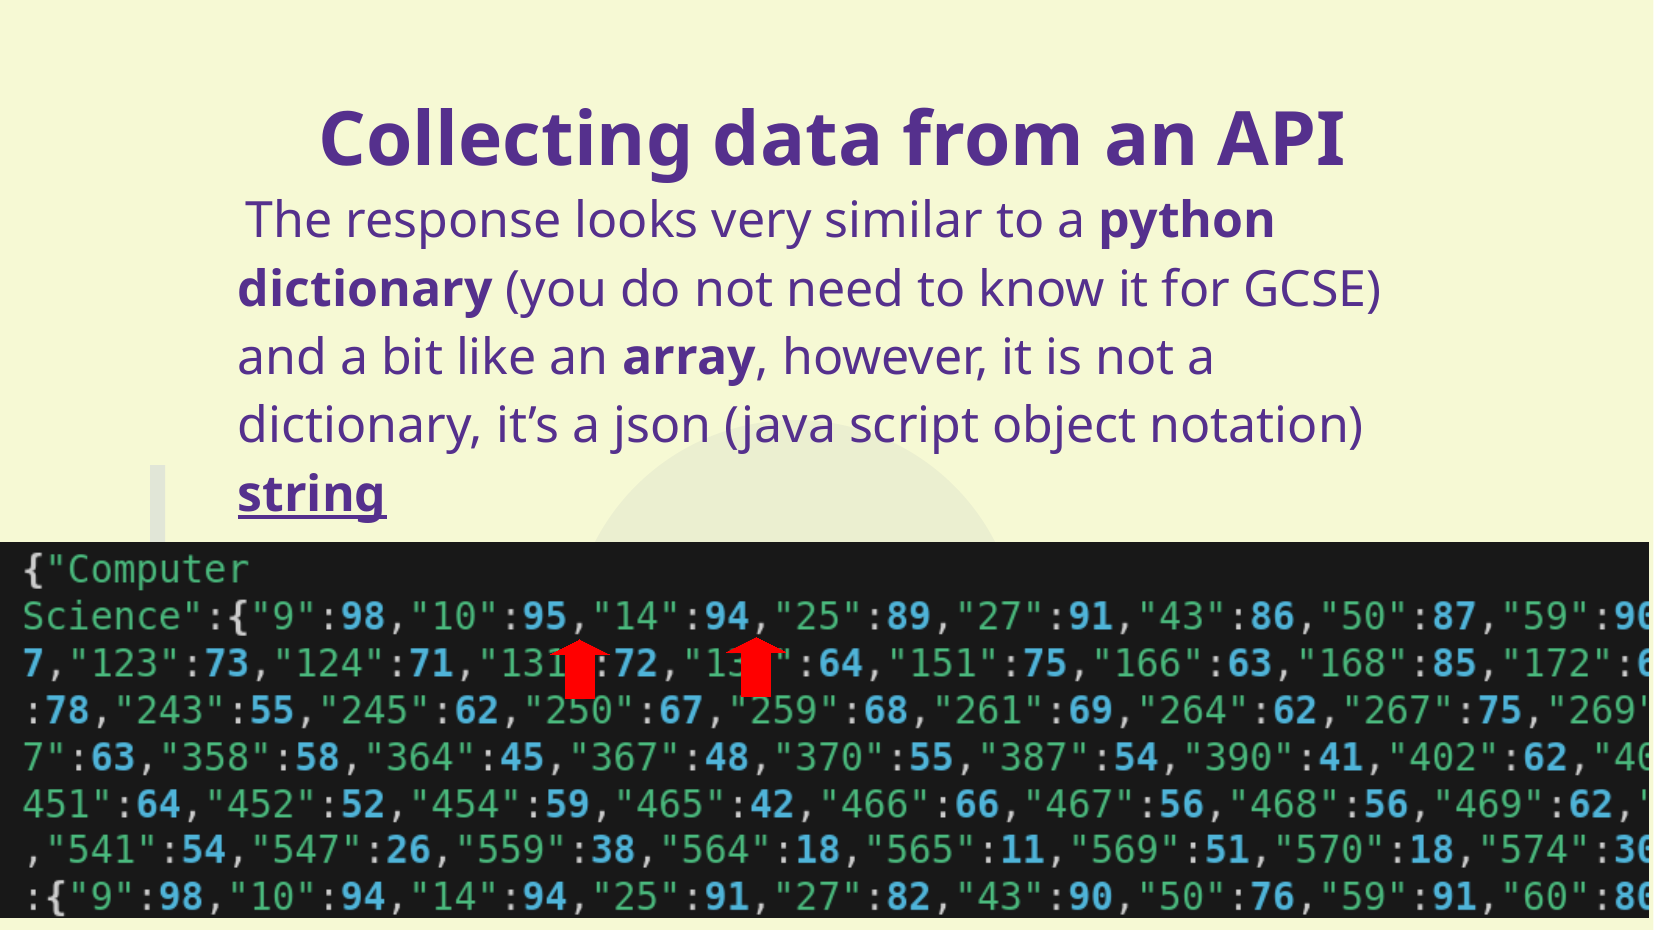

# Collecting data from an API
The response looks very similar to a python dictionary (you do not need to know it for GCSE) and a bit like an array, however, it is not a dictionary, it’s a json (java script object notation) string